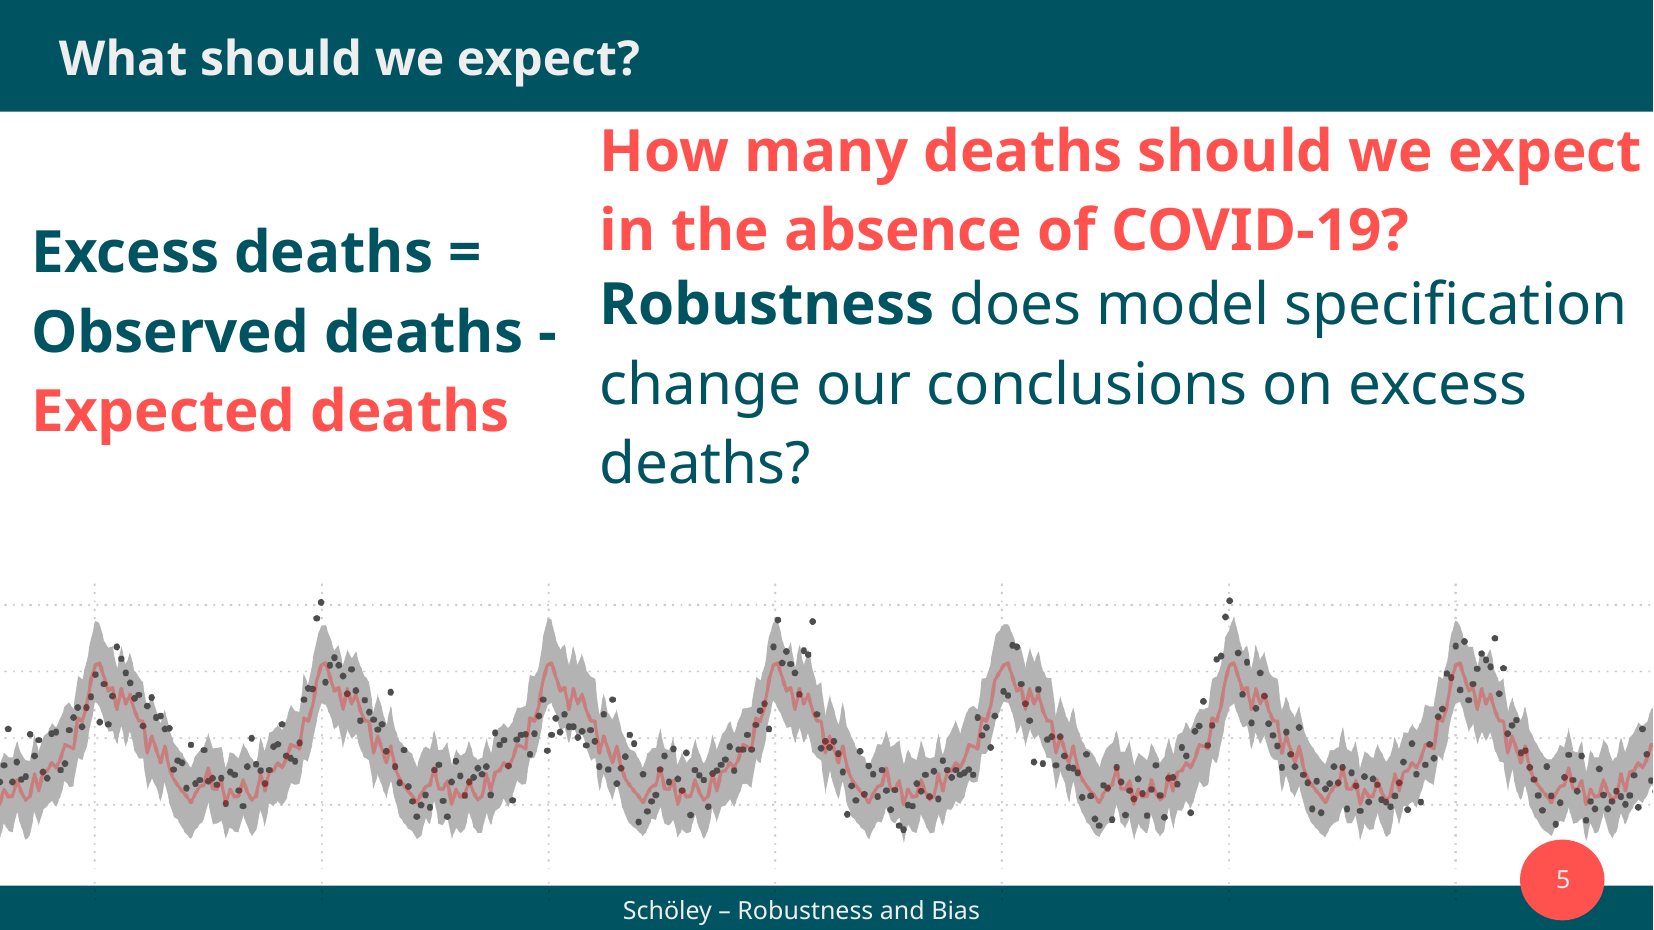

# What should we expect?
How many deaths should we expect in the absence of COVID-19?
Excess deaths = Observed deaths -
Expected deaths
Robustness does model specification change our conclusions on excess deaths?
5
Schöley – Robustness and Bias